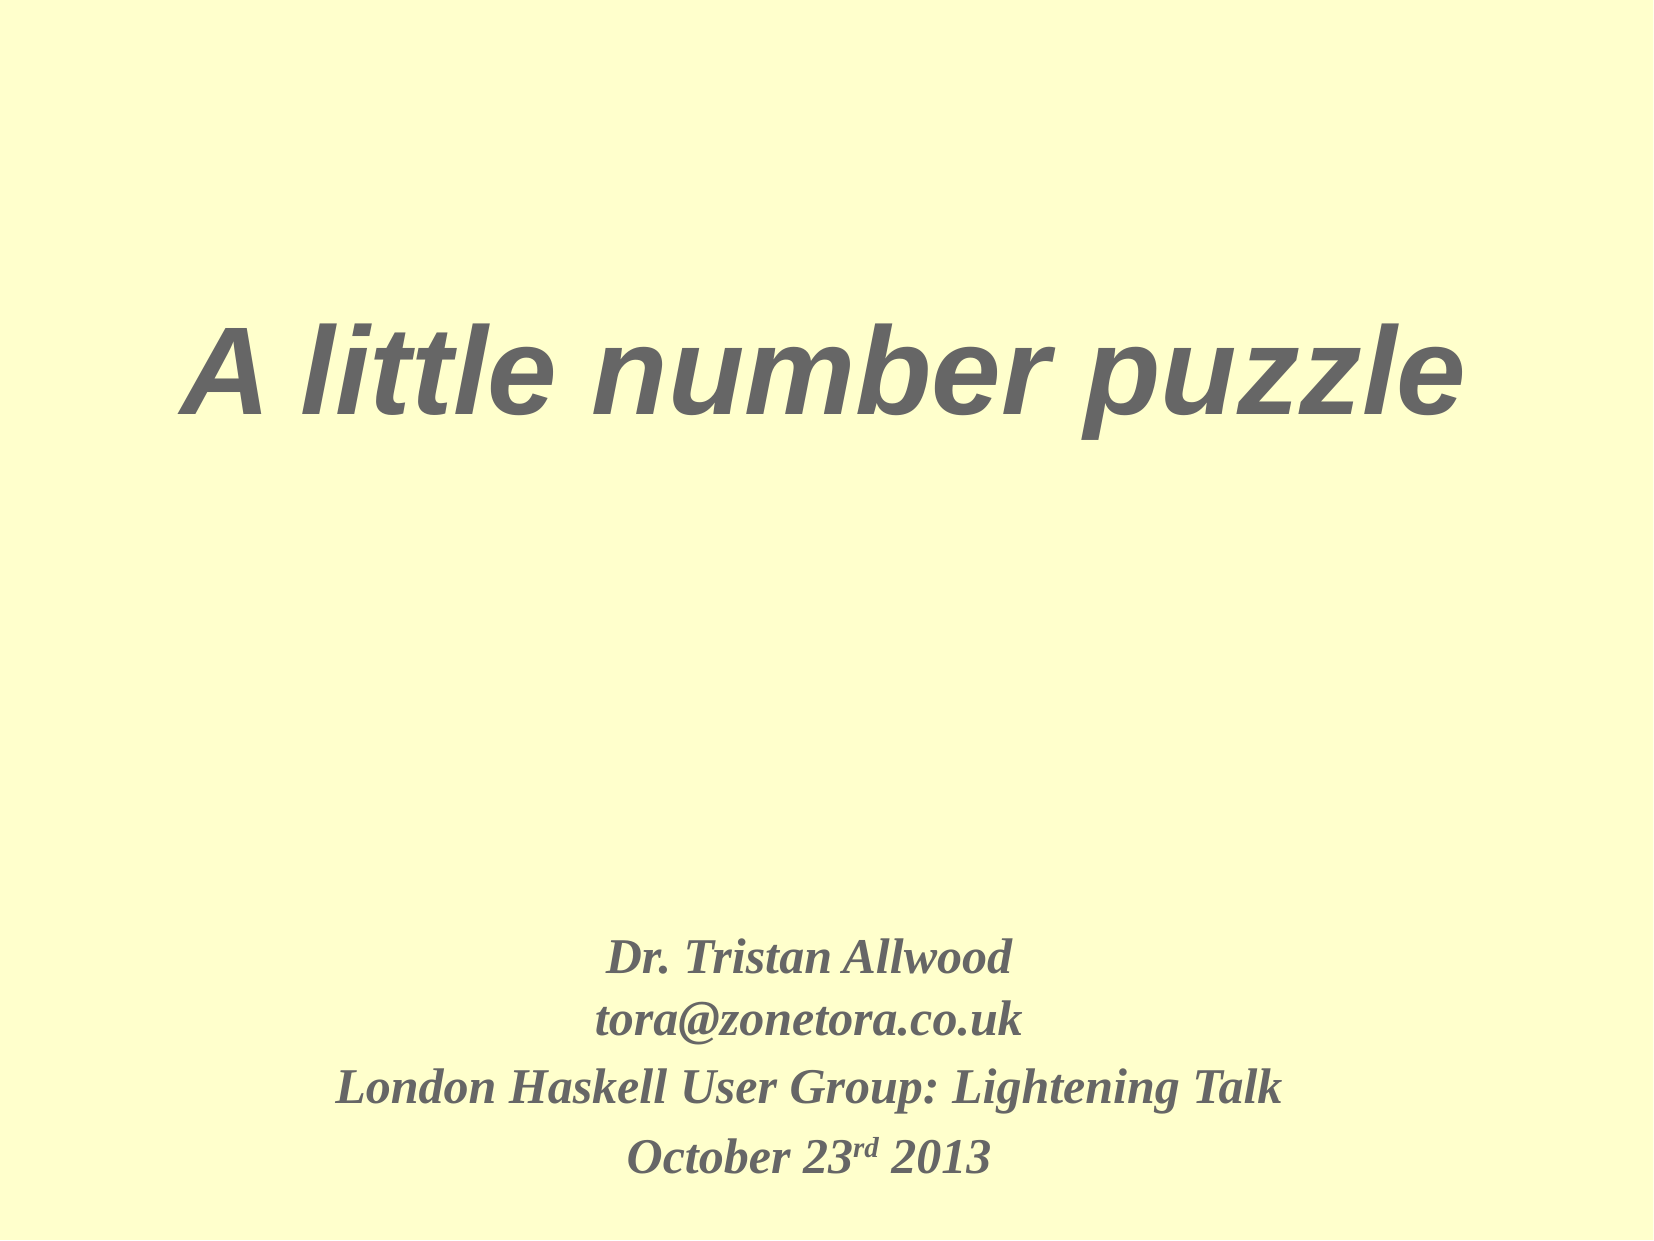

A little number puzzle
Dr. Tristan Allwood
tora@zonetora.co.uk
London Haskell User Group: Lightening Talk
October 23rd 2013